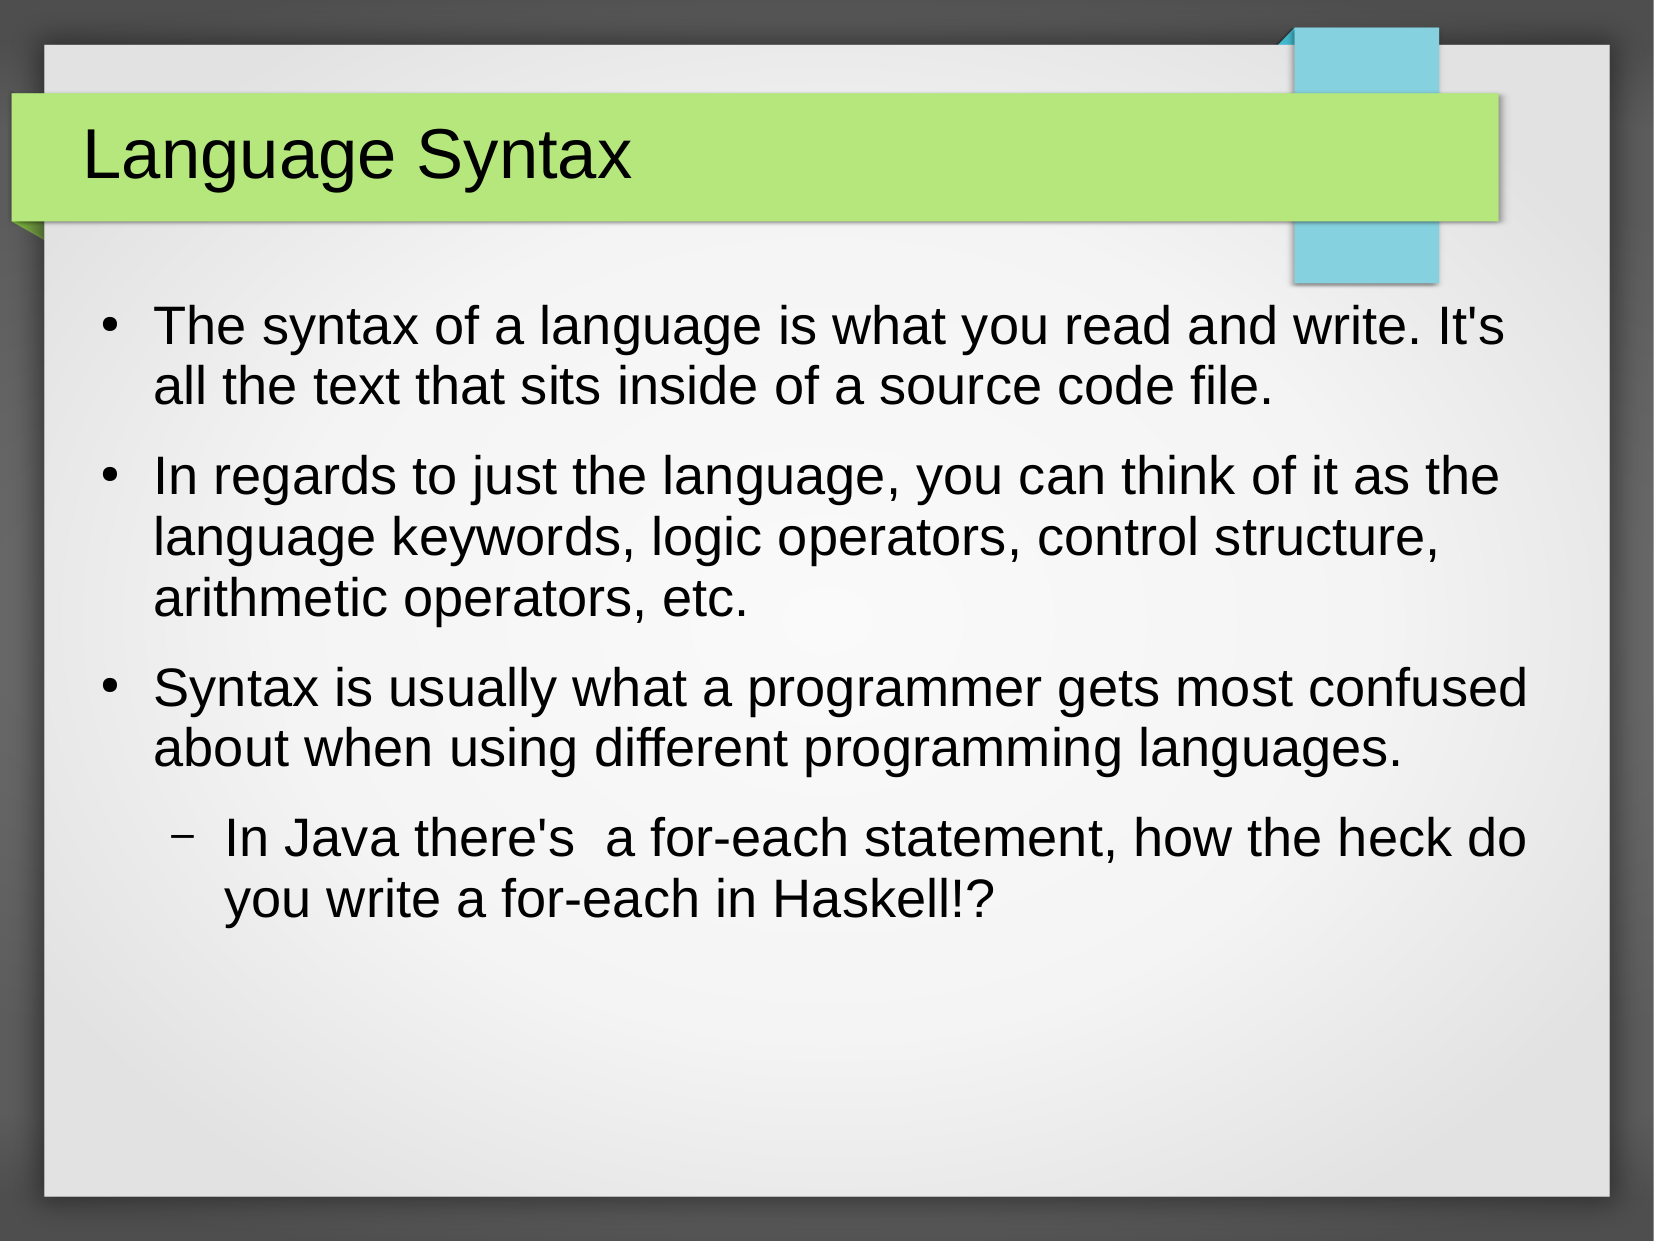

# Language Syntax
The syntax of a language is what you read and write. It's all the text that sits inside of a source code file.
In regards to just the language, you can think of it as the language keywords, logic operators, control structure, arithmetic operators, etc.
Syntax is usually what a programmer gets most confused about when using different programming languages.
In Java there's a for-each statement, how the heck do you write a for-each in Haskell!?